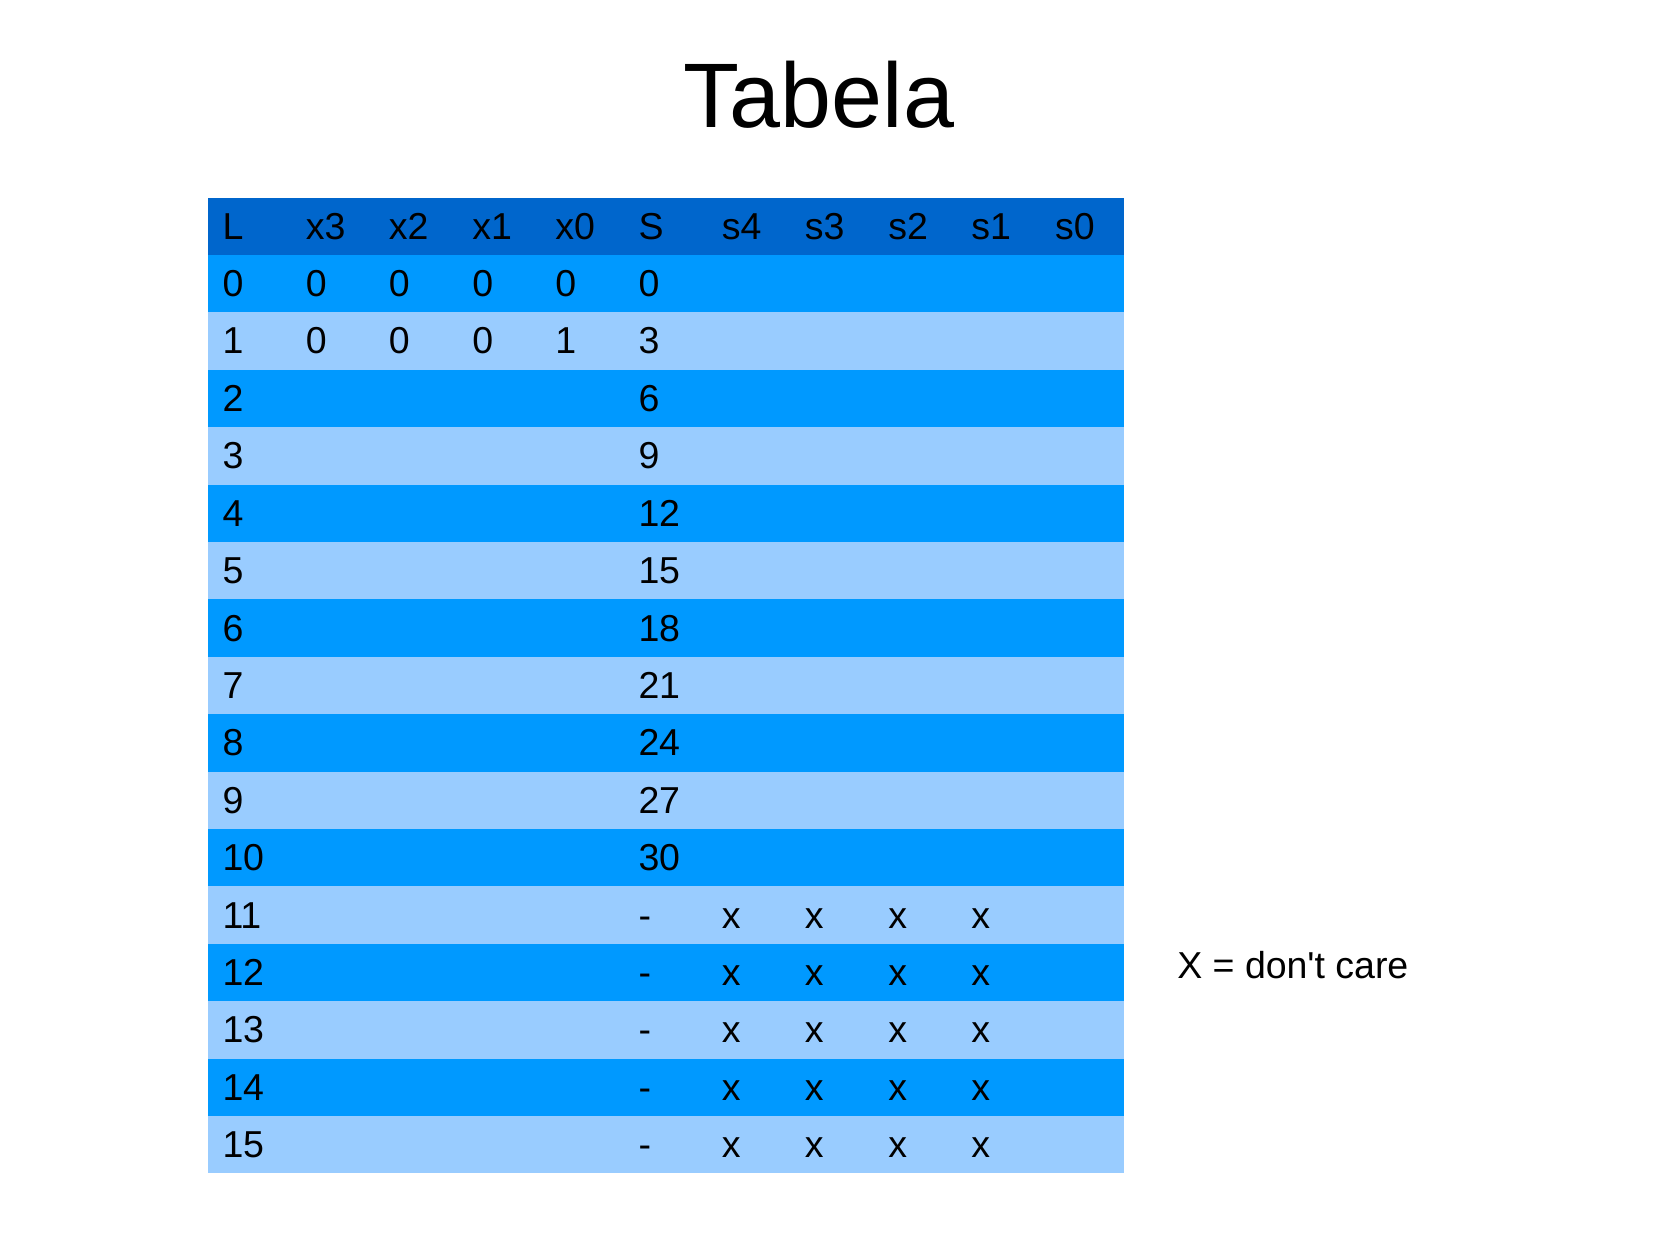

# Tabela
| L | x3 | x2 | x1 | x0 | S | s4 | s3 | s2 | s1 | s0 |
| --- | --- | --- | --- | --- | --- | --- | --- | --- | --- | --- |
| 0 | 0 | 0 | 0 | 0 | 0 | | | | | |
| 1 | 0 | 0 | 0 | 1 | 3 | | | | | |
| 2 | | | | | 6 | | | | | |
| 3 | | | | | 9 | | | | | |
| 4 | | | | | 12 | | | | | |
| 5 | | | | | 15 | | | | | |
| 6 | | | | | 18 | | | | | |
| 7 | | | | | 21 | | | | | |
| 8 | | | | | 24 | | | | | |
| 9 | | | | | 27 | | | | | |
| 10 | | | | | 30 | | | | | |
| 11 | | | | | - | x | x | x | x | |
| 12 | | | | | - | x | x | x | x | |
| 13 | | | | | - | x | x | x | x | |
| 14 | | | | | - | x | x | x | x | |
| 15 | | | | | - | x | x | x | x | |
X = don't care